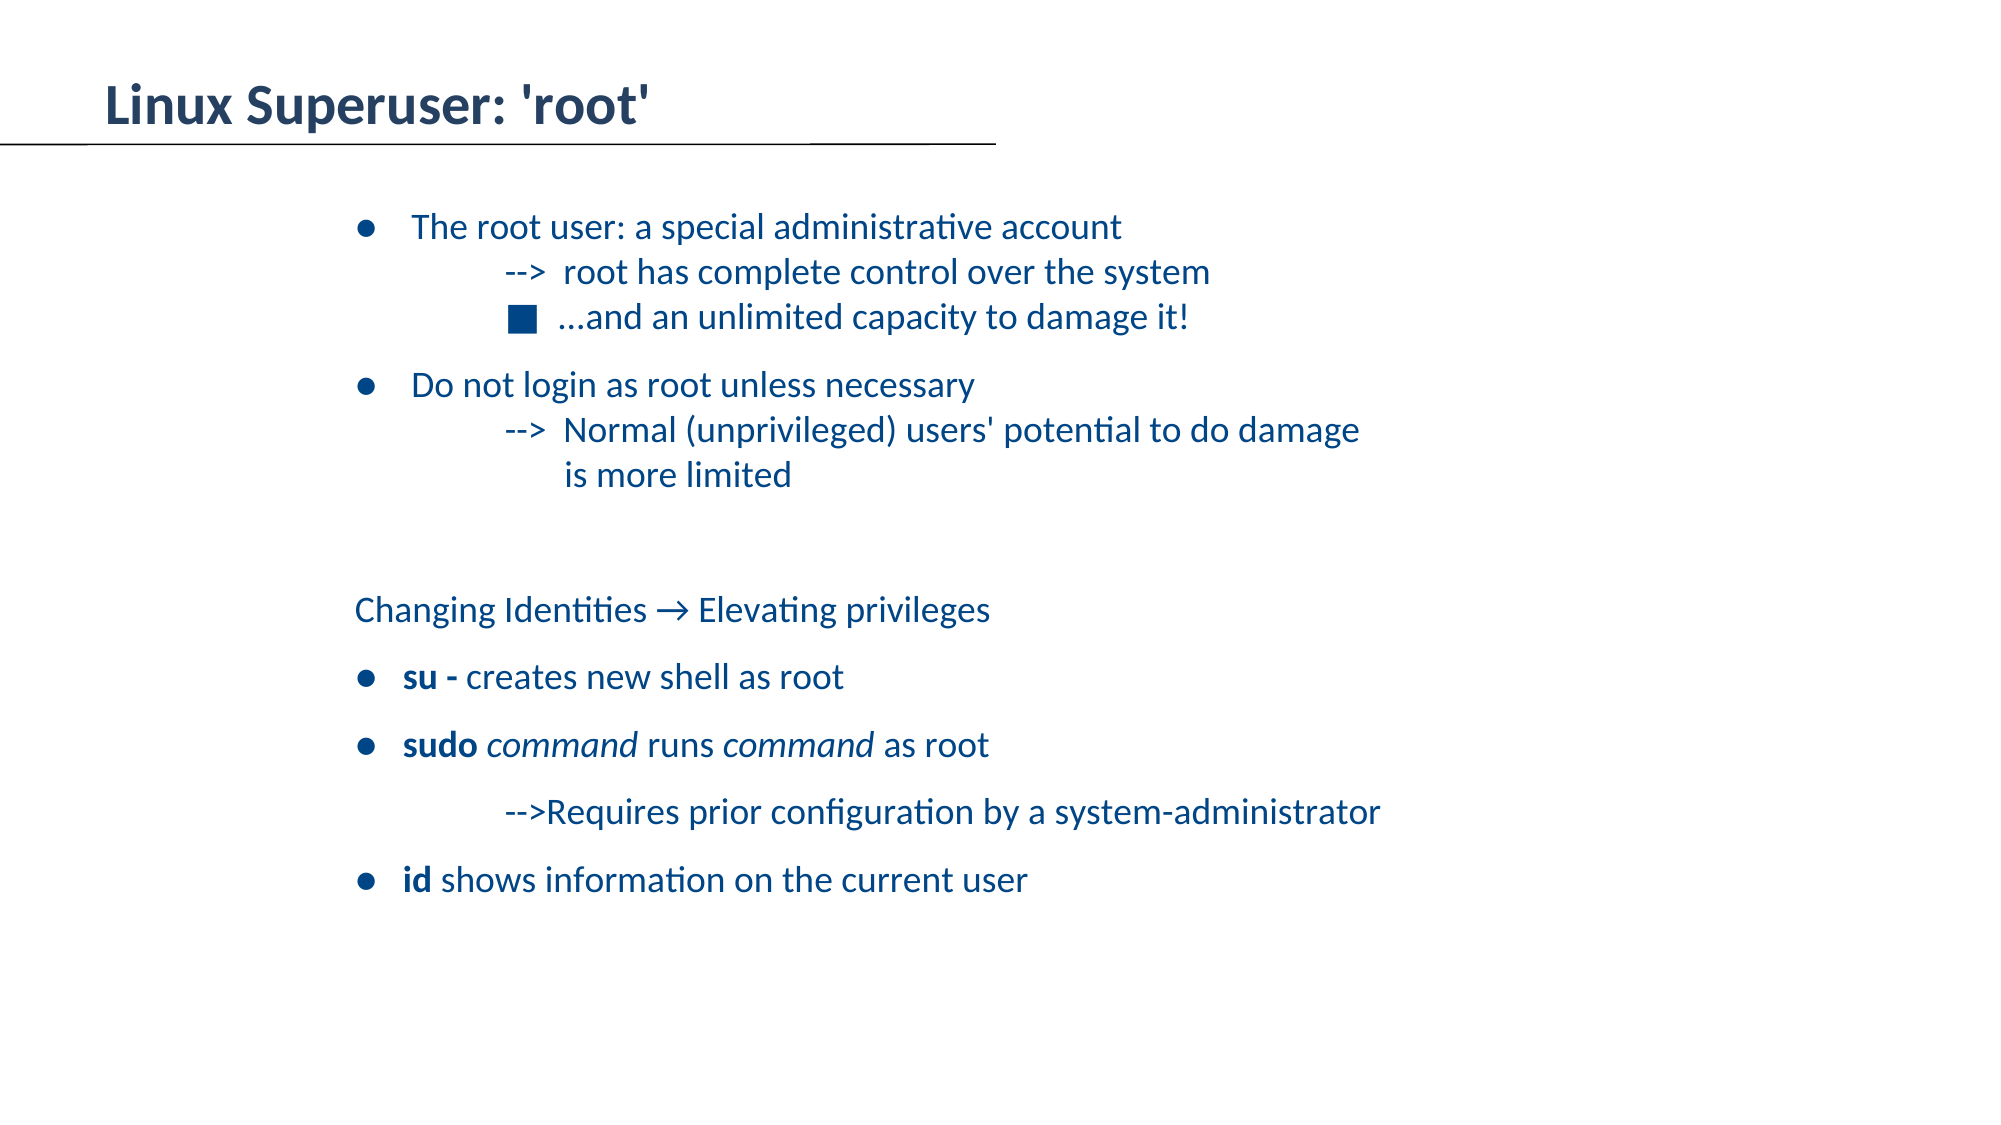

Linux Superuser: 'root'
● The root user: a special administrative account
	--> root has complete control over the system
	■ ...and an unlimited capacity to damage it!
● Do not login as root unless necessary
	--> Normal (unprivileged) users' potential to do damage
	 is more limited
Changing Identities → Elevating privileges
● su - creates new shell as root
● sudo command runs command as root
	-->Requires prior configuration by a system-administrator
● id shows information on the current user